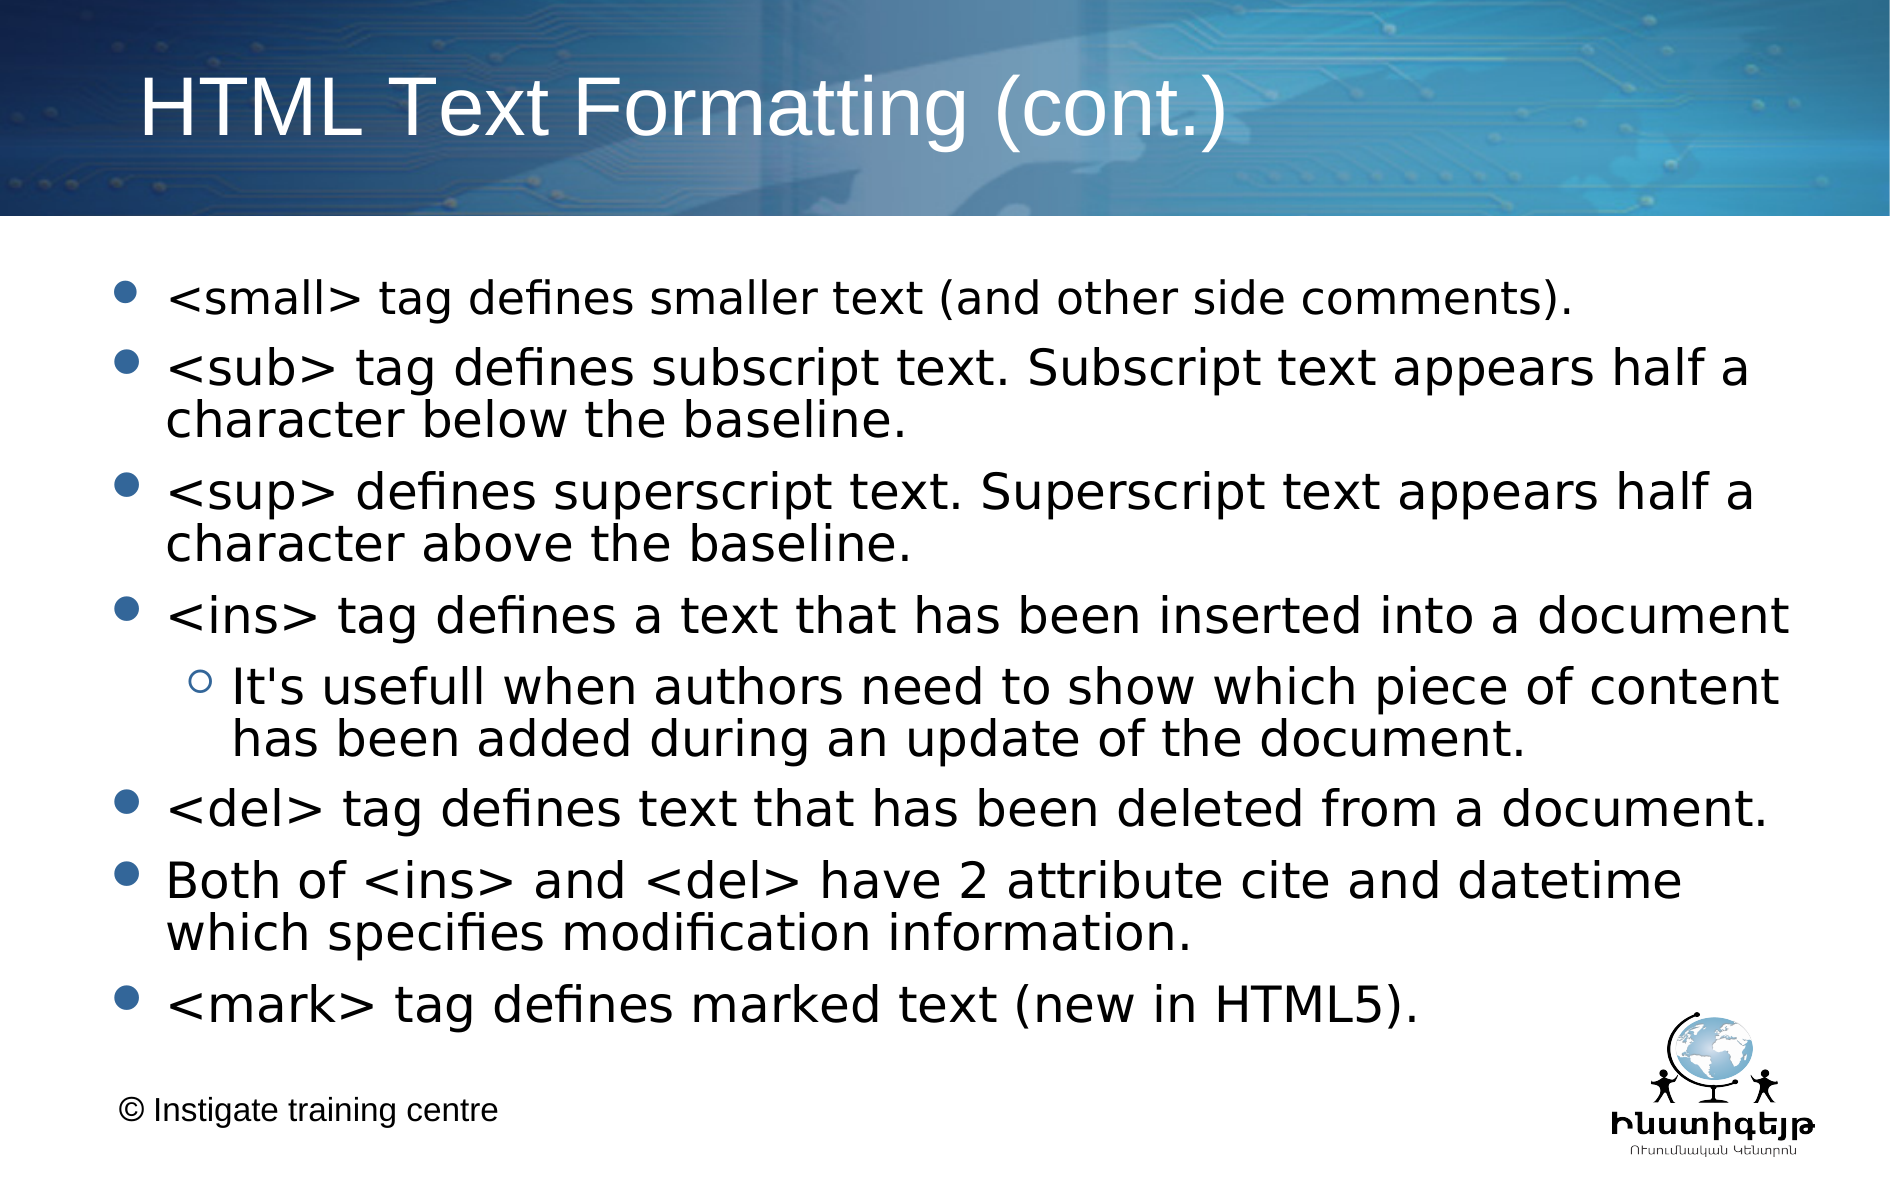

HTML Text Formatting (cont.)
# <small> tag defines smaller text (and other side comments).
<sub> tag defines subscript text. Subscript text appears half a character below the baseline.
<sup> defines superscript text. Superscript text appears half a character above the baseline.
<ins> tag defines a text that has been inserted into a document
It's usefull when authors need to show which piece of content has been added during an update of the document.
<del> tag defines text that has been deleted from a document.
Both of <ins> and <del> have 2 attribute cite and datetime which specifies modification information.
<mark> tag defines marked text (new in HTML5).